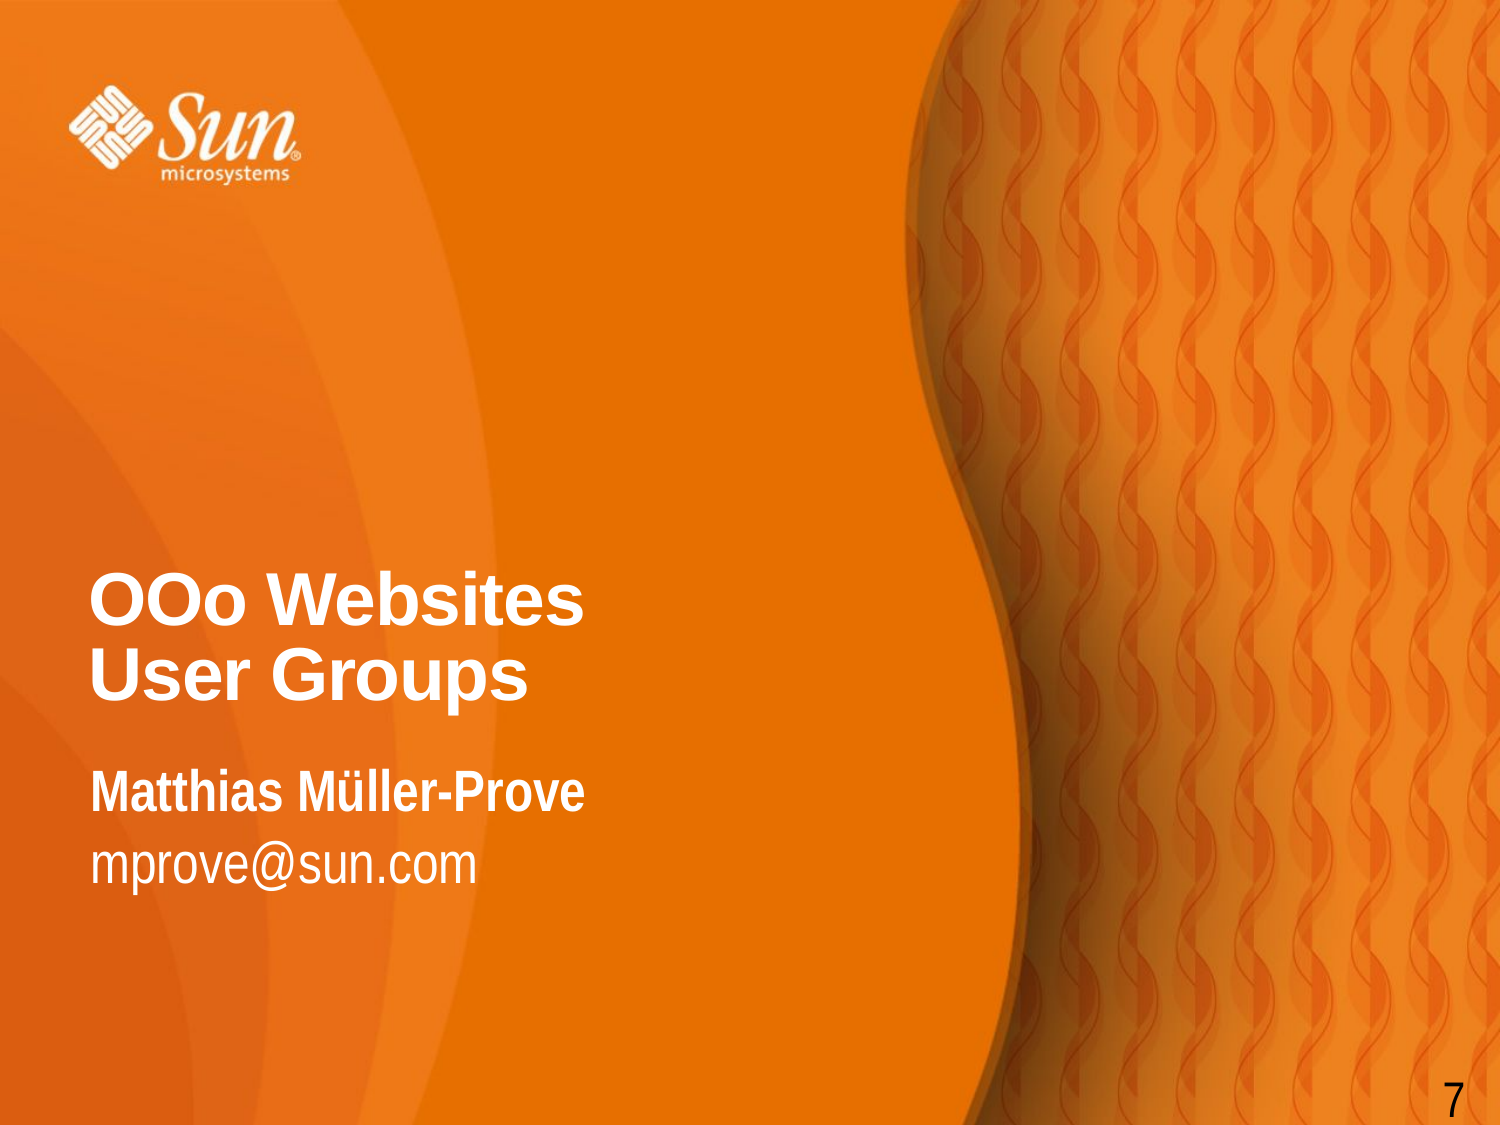

# OOo Websites User Groups
Matthias Müller-Prove
mprove@sun.com